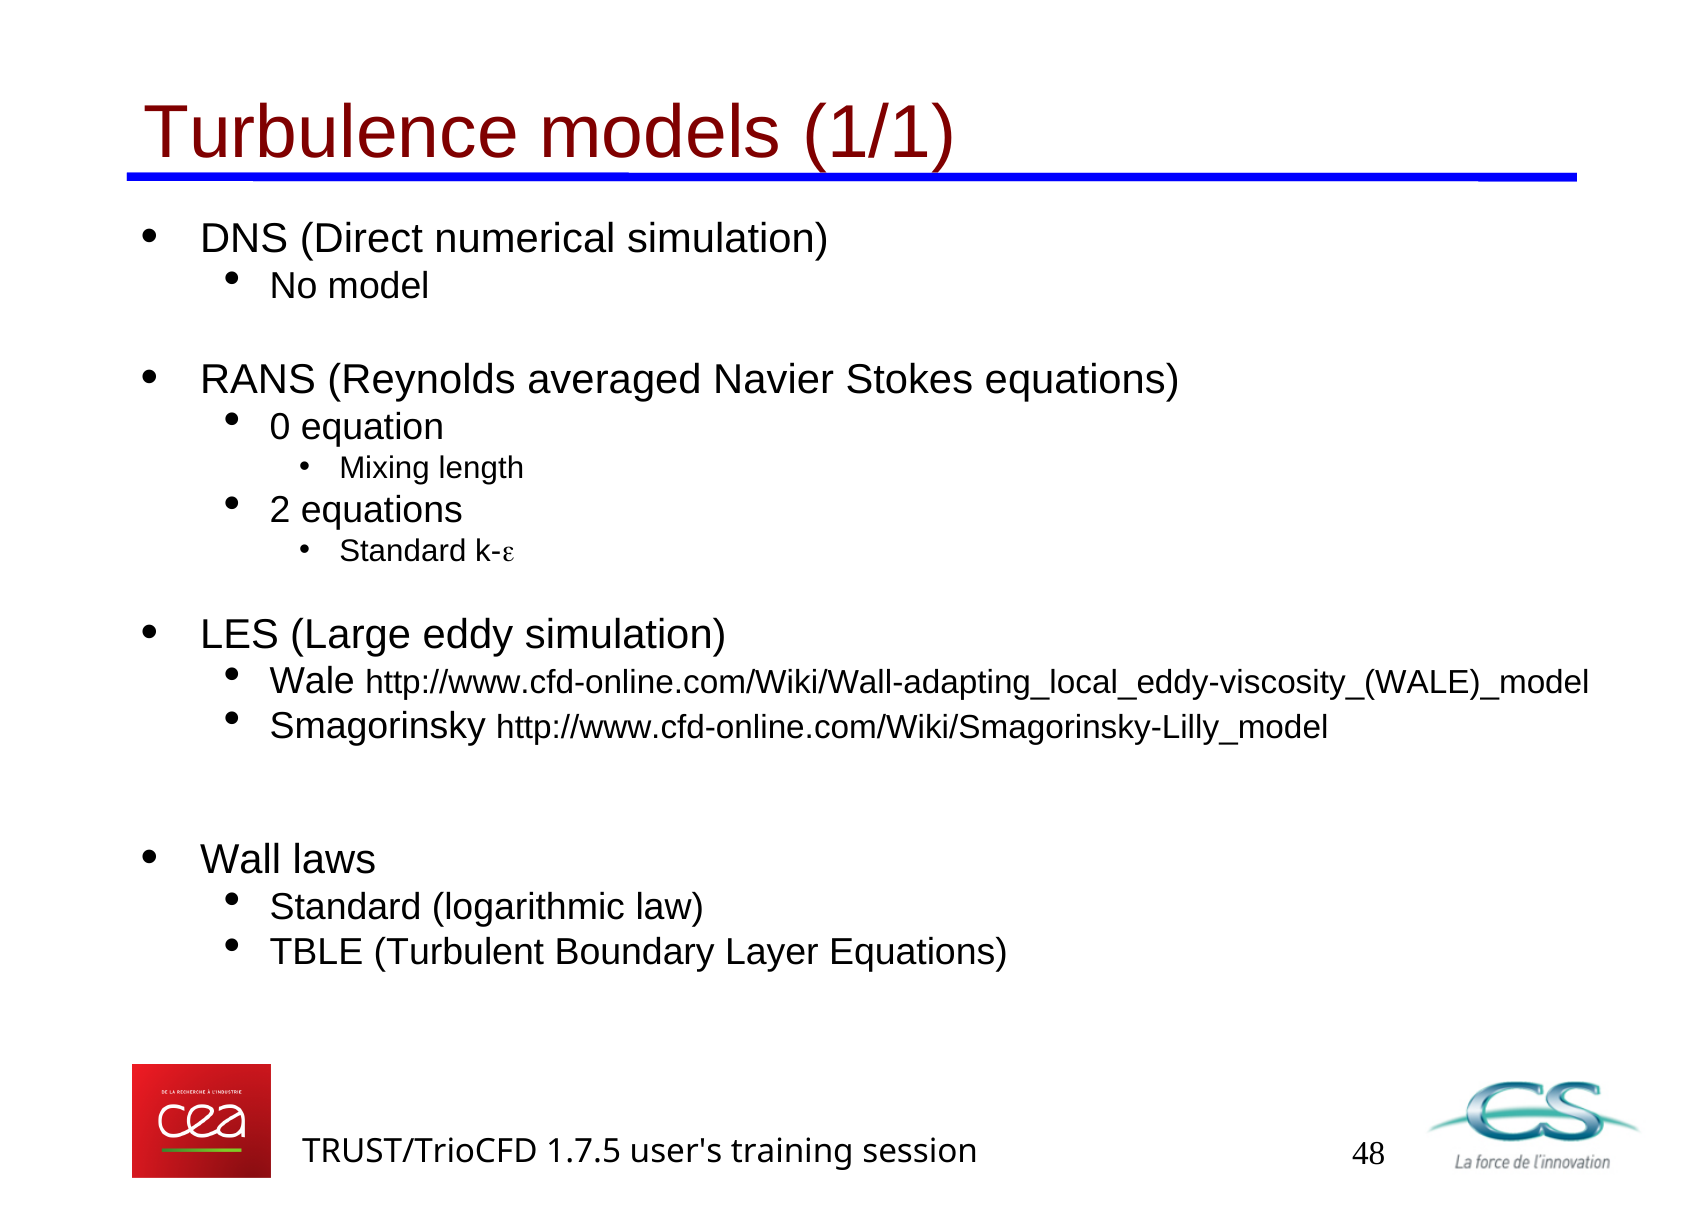

# Turbulence models (1/1)
DNS (Direct numerical simulation)
No model
RANS (Reynolds averaged Navier Stokes equations)
0 equation
Mixing length
2 equations
Standard k-
LES (Large eddy simulation)
Wale http://www.cfd-online.com/Wiki/Wall-adapting_local_eddy-viscosity_(WALE)_model
Smagorinsky http://www.cfd-online.com/Wiki/Smagorinsky-Lilly_model
Wall laws
Standard (logarithmic law)
TBLE (Turbulent Boundary Layer Equations)
TRUST/TrioCFD 1.7.5 user's training session
48